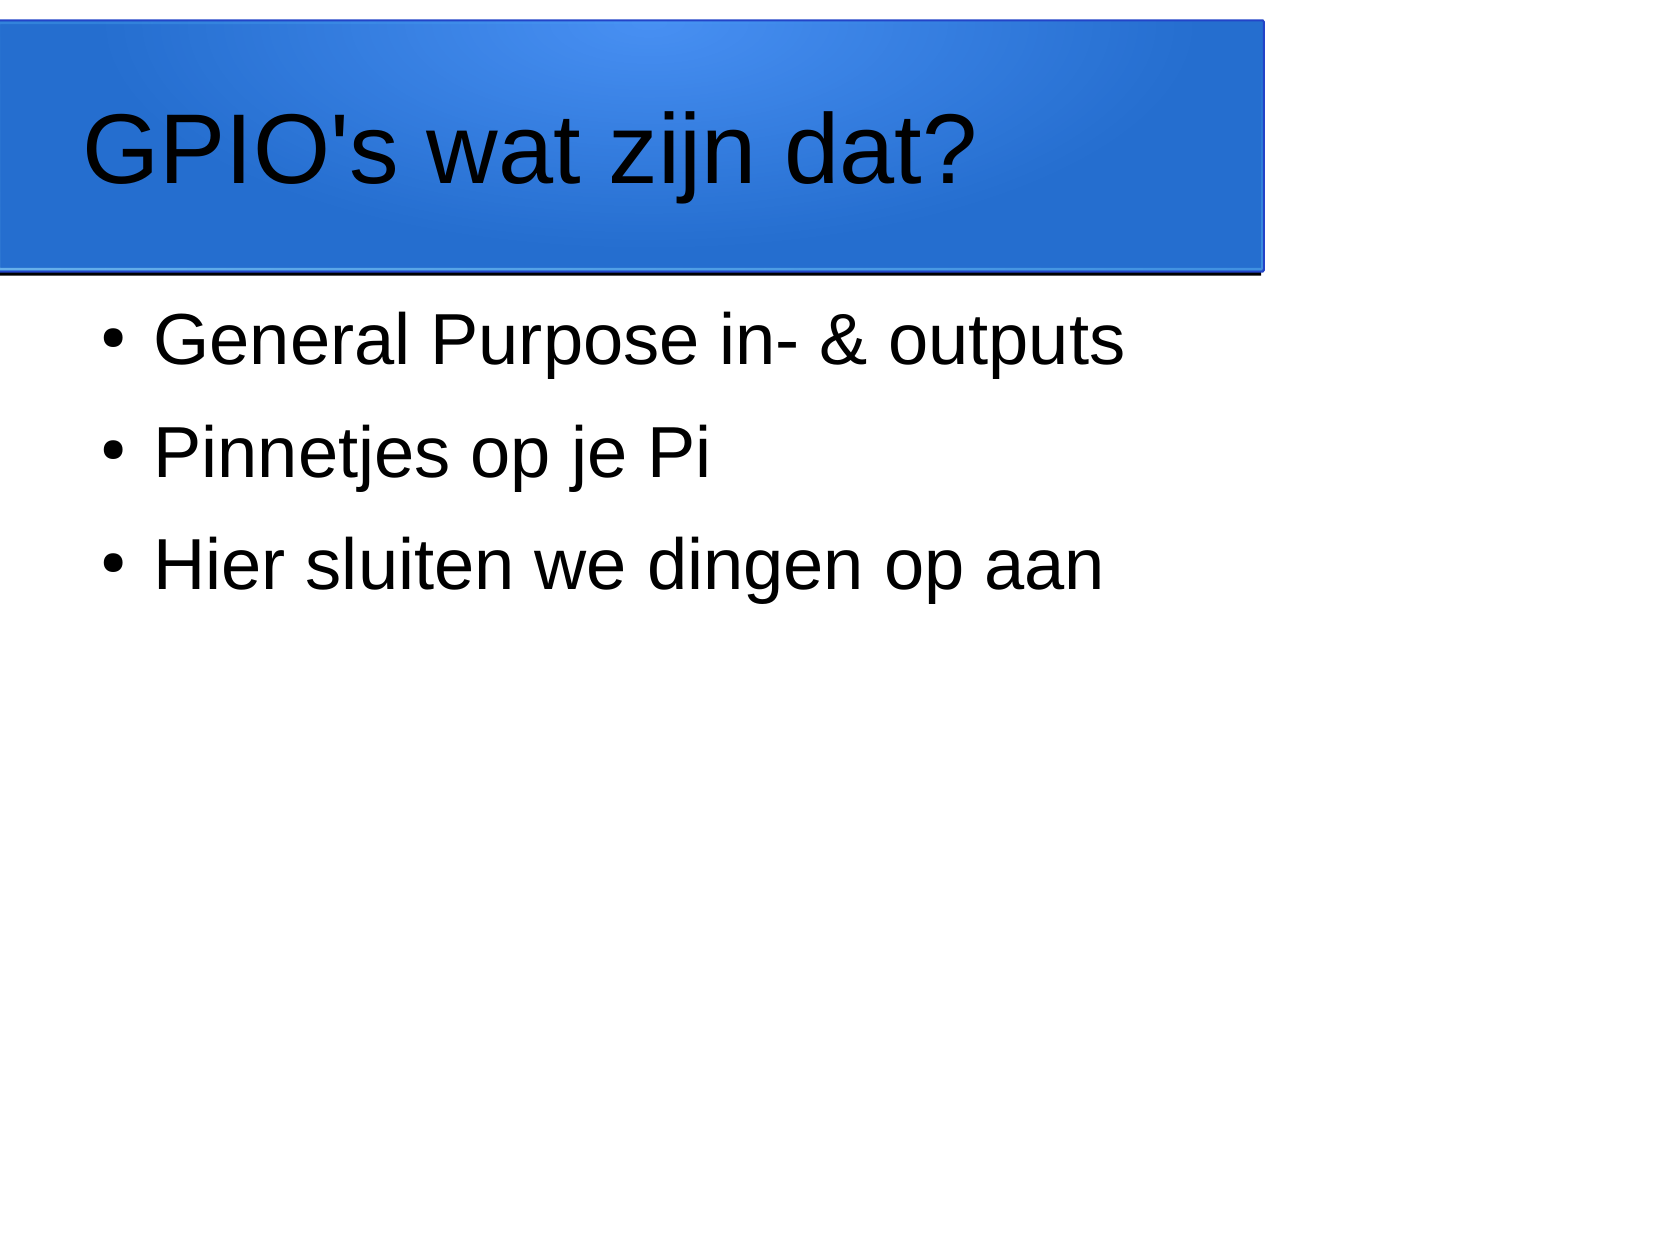

# GPIO's wat zijn dat?
General Purpose in- & outputs
Pinnetjes op je Pi
Hier sluiten we dingen op aan